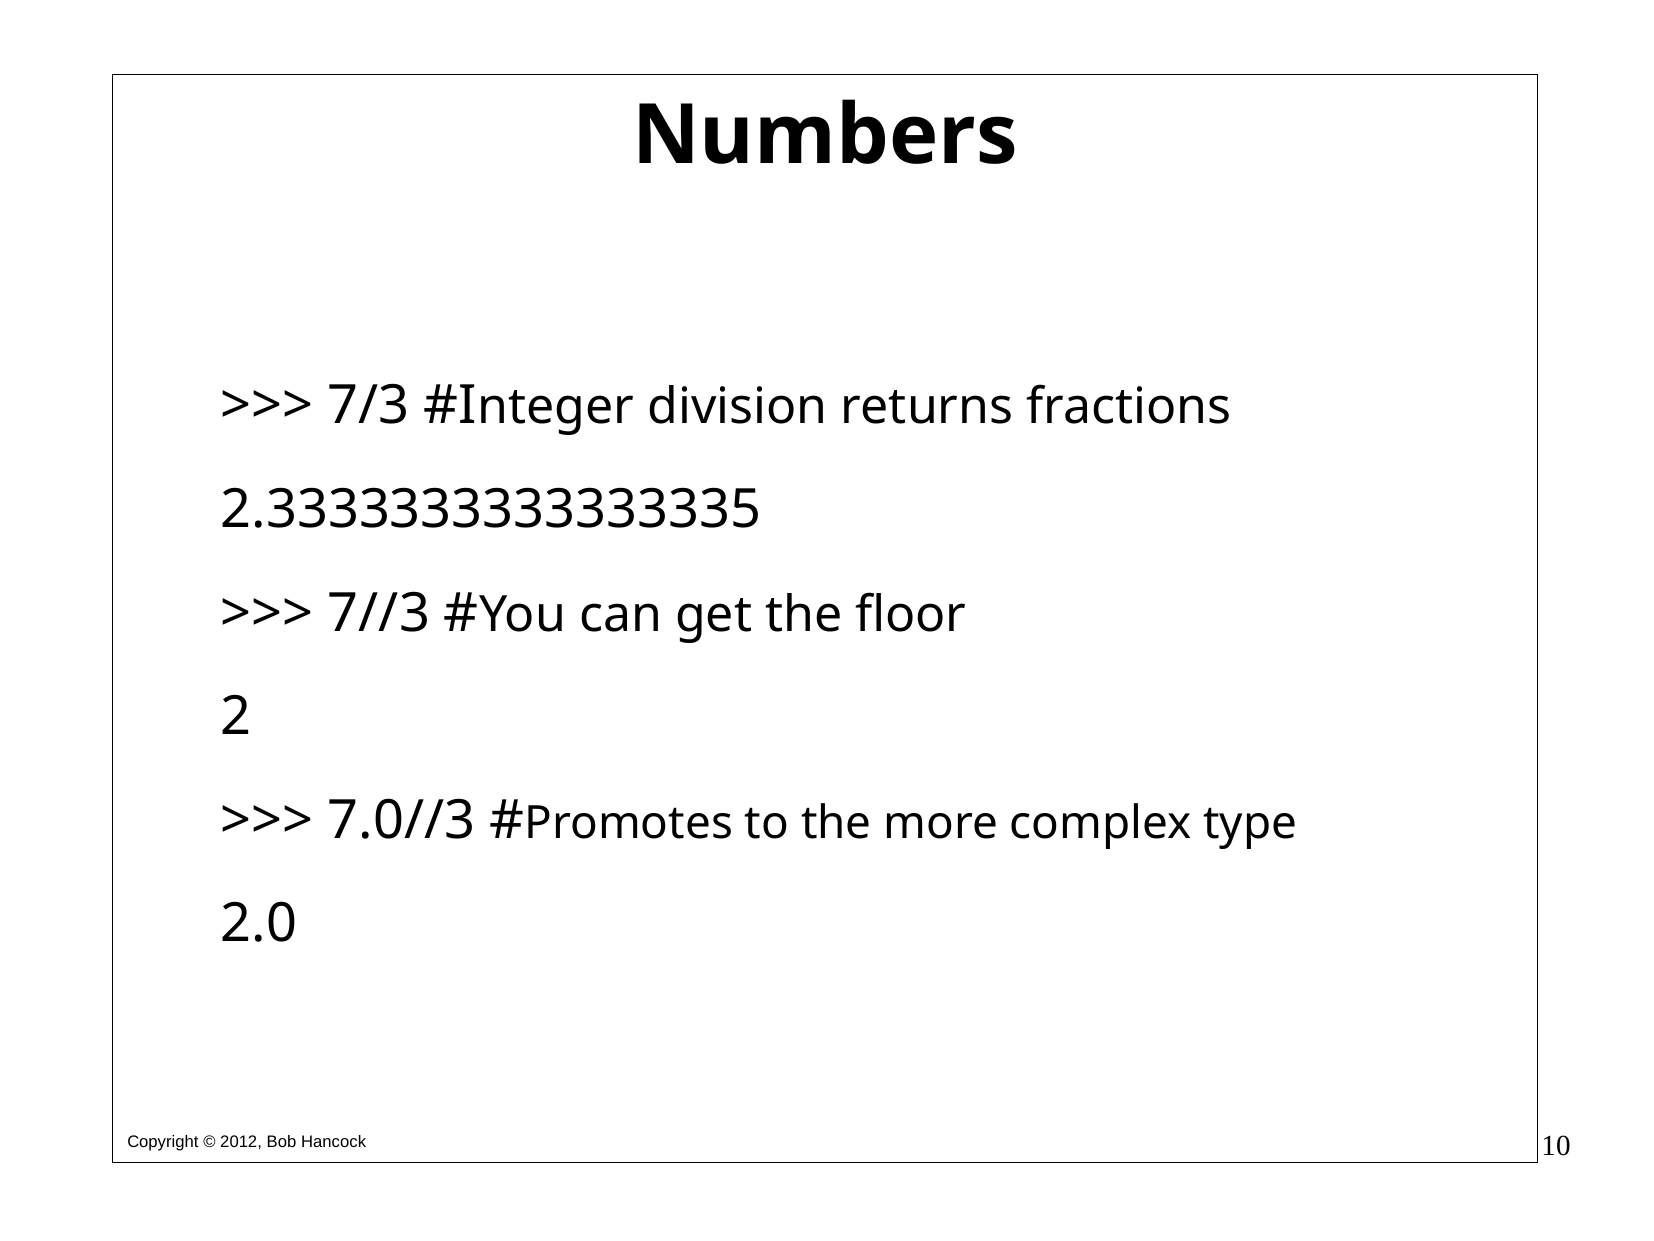

# Numbers
>>> 7/3 #Integer division returns fractions
2.3333333333333335
>>> 7//3 #You can get the floor
2
>>> 7.0//3 #Promotes to the more complex type
2.0
Copyright © 2012, Bob Hancock
10